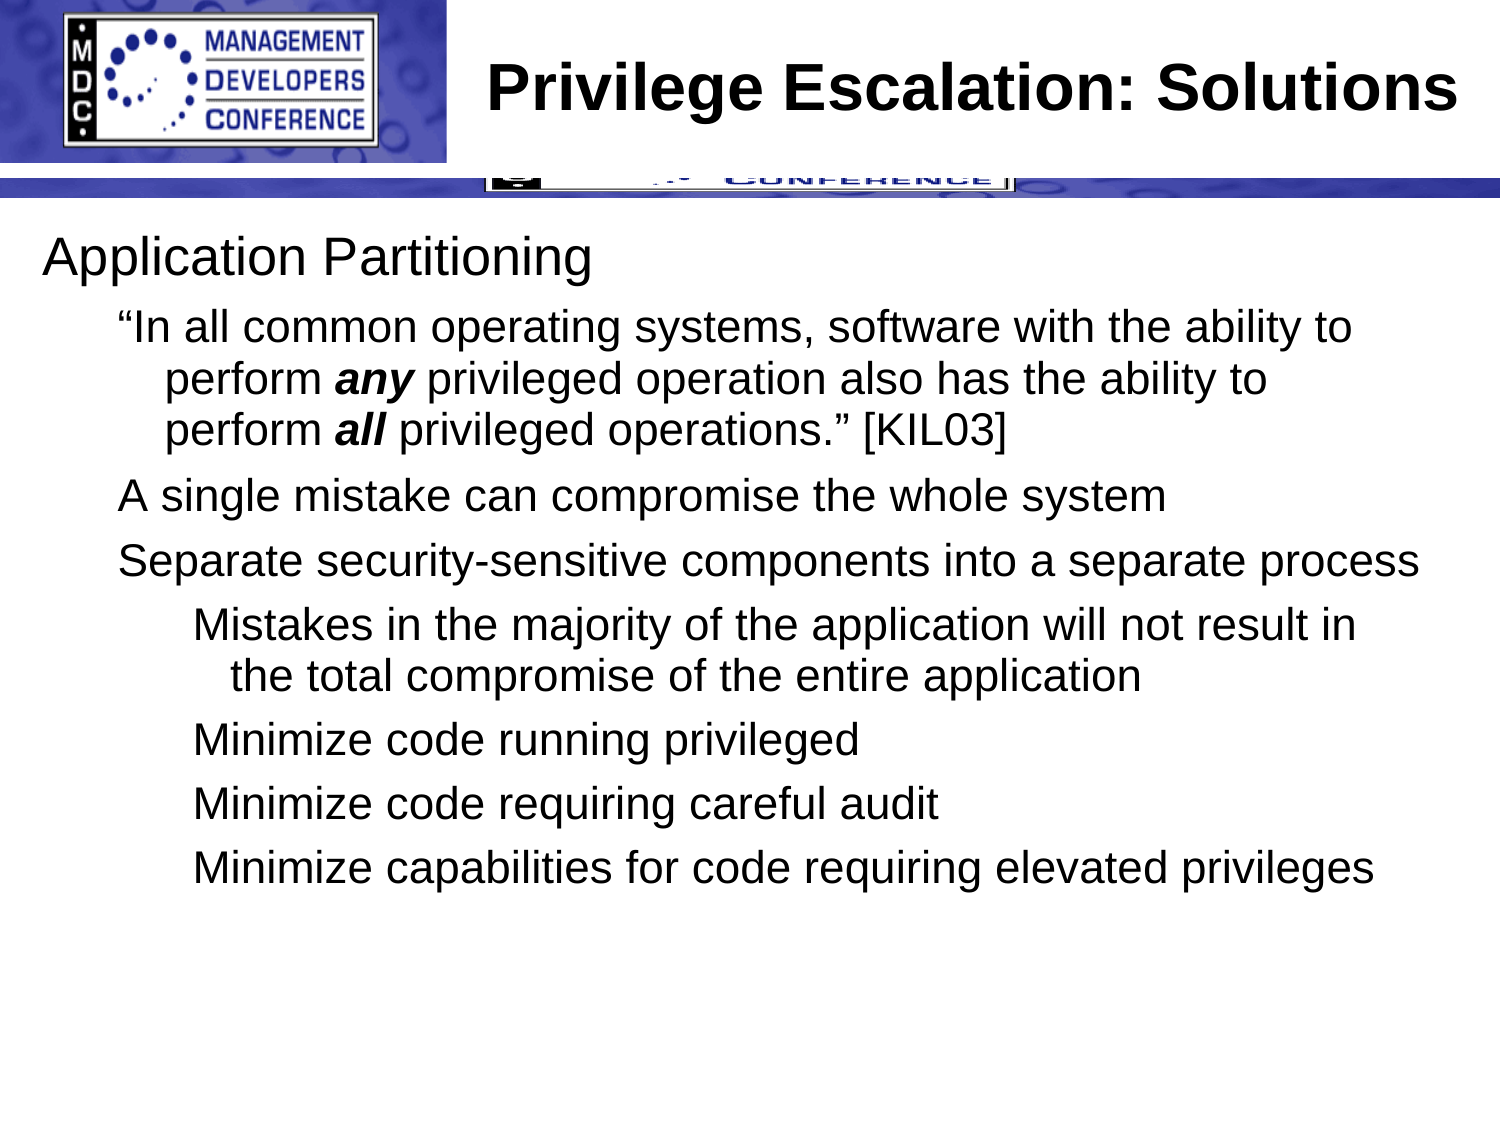

# Privilege Escalation: Solutions
Application Partitioning
“In all common operating systems, software with the ability to perform any privileged operation also has the ability to perform all privileged operations.” [KIL03]
A single mistake can compromise the whole system
Separate security-sensitive components into a separate process
Mistakes in the majority of the application will not result in the total compromise of the entire application
Minimize code running privileged
Minimize code requiring careful audit
Minimize capabilities for code requiring elevated privileges